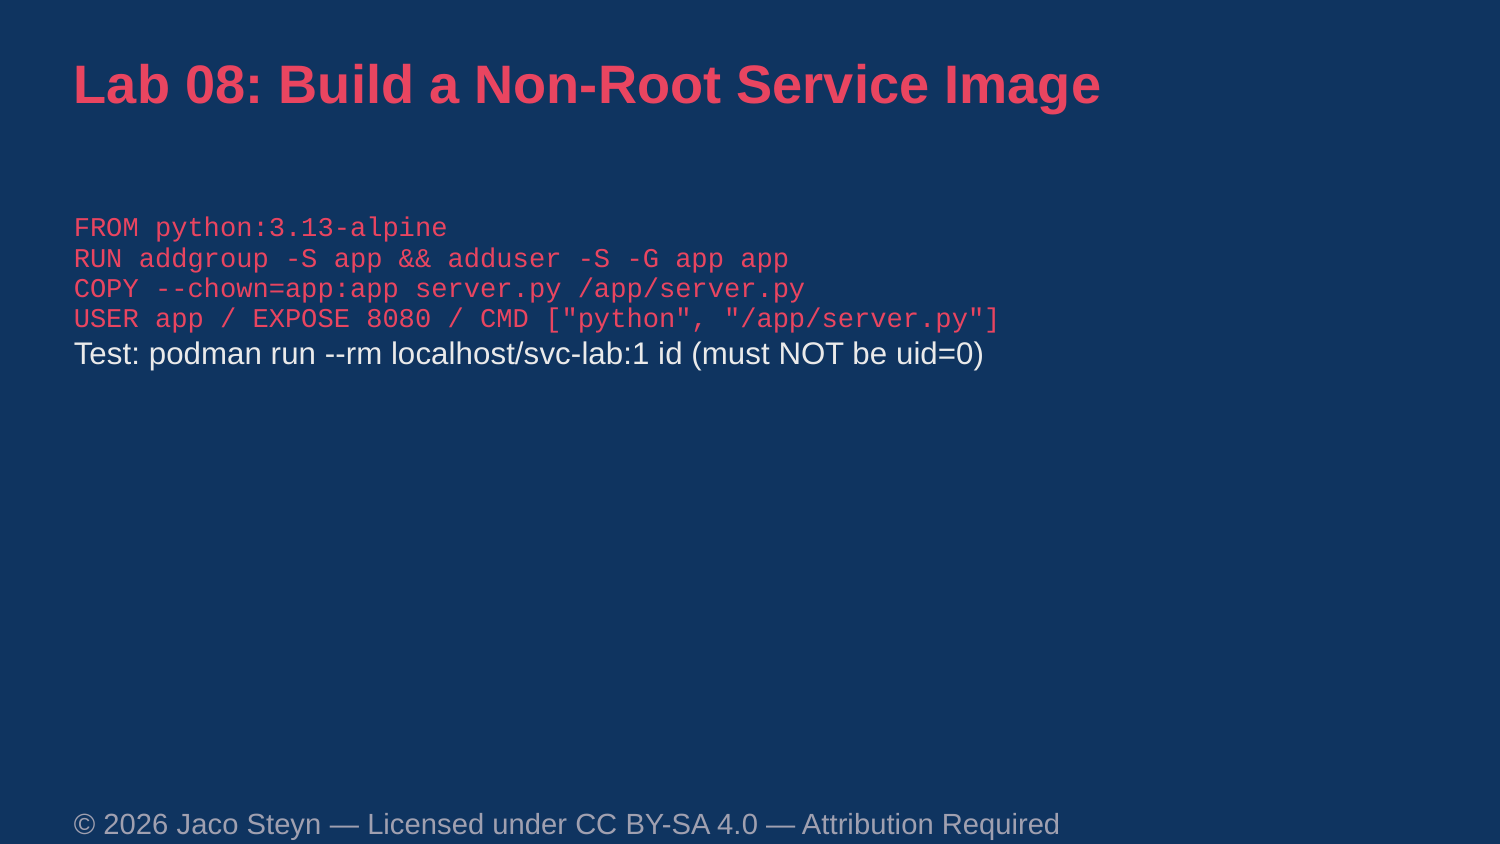

Lab 08: Build a Non-Root Service Image
FROM python:3.13-alpine
RUN addgroup -S app && adduser -S -G app app
COPY --chown=app:app server.py /app/server.py
USER app / EXPOSE 8080 / CMD ["python", "/app/server.py"]
Test: podman run --rm localhost/svc-lab:1 id (must NOT be uid=0)
© 2026 Jaco Steyn — Licensed under CC BY-SA 4.0 — Attribution Required